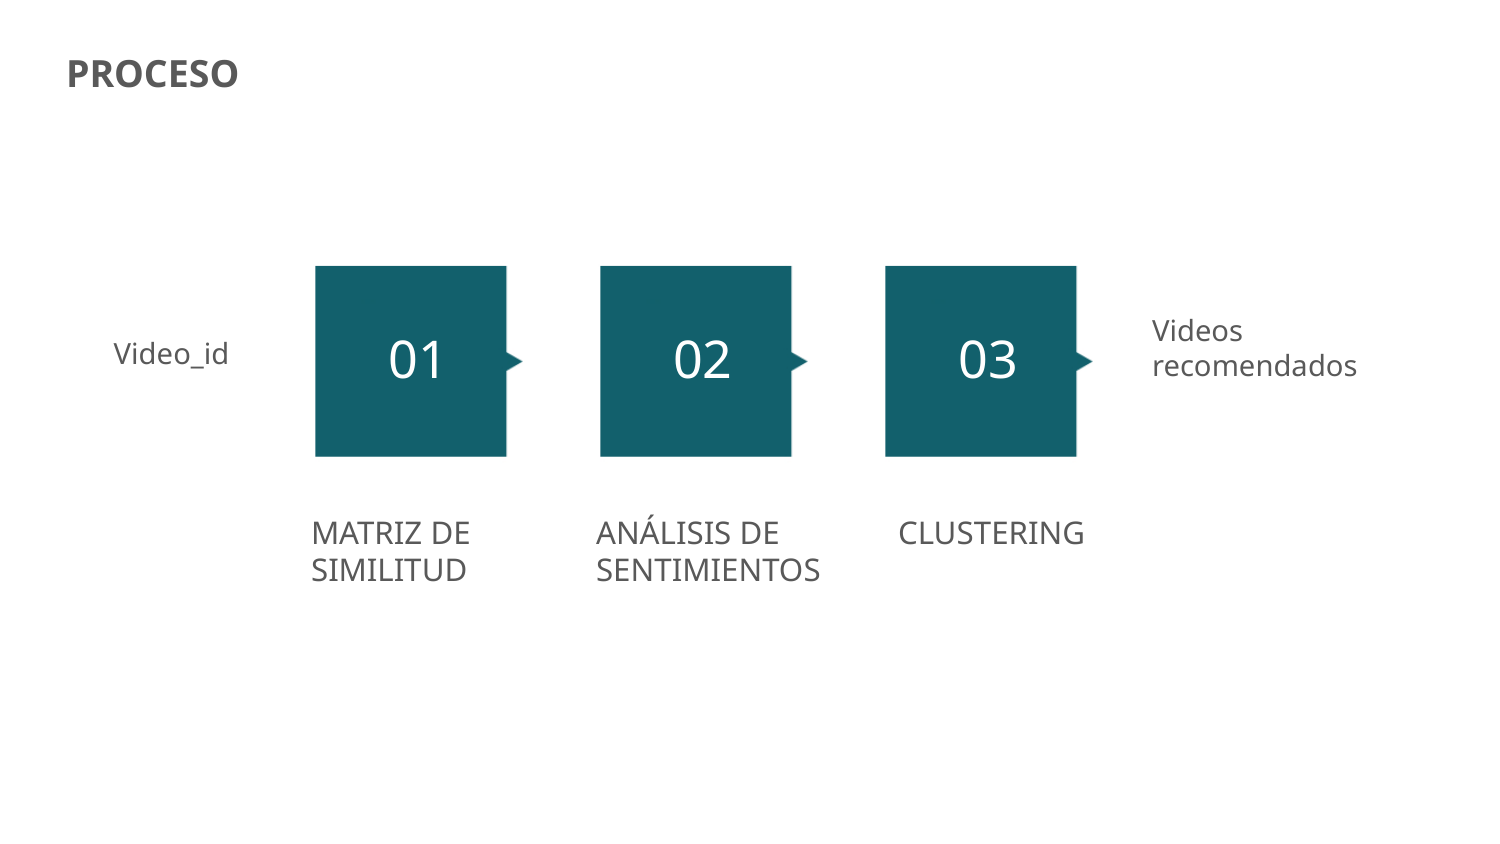

# PROCESO
01
02
03
Videos recomendados
Video_id
MATRIZ DE SIMILITUD
ANÁLISIS DE SENTIMIENTOS
CLUSTERING